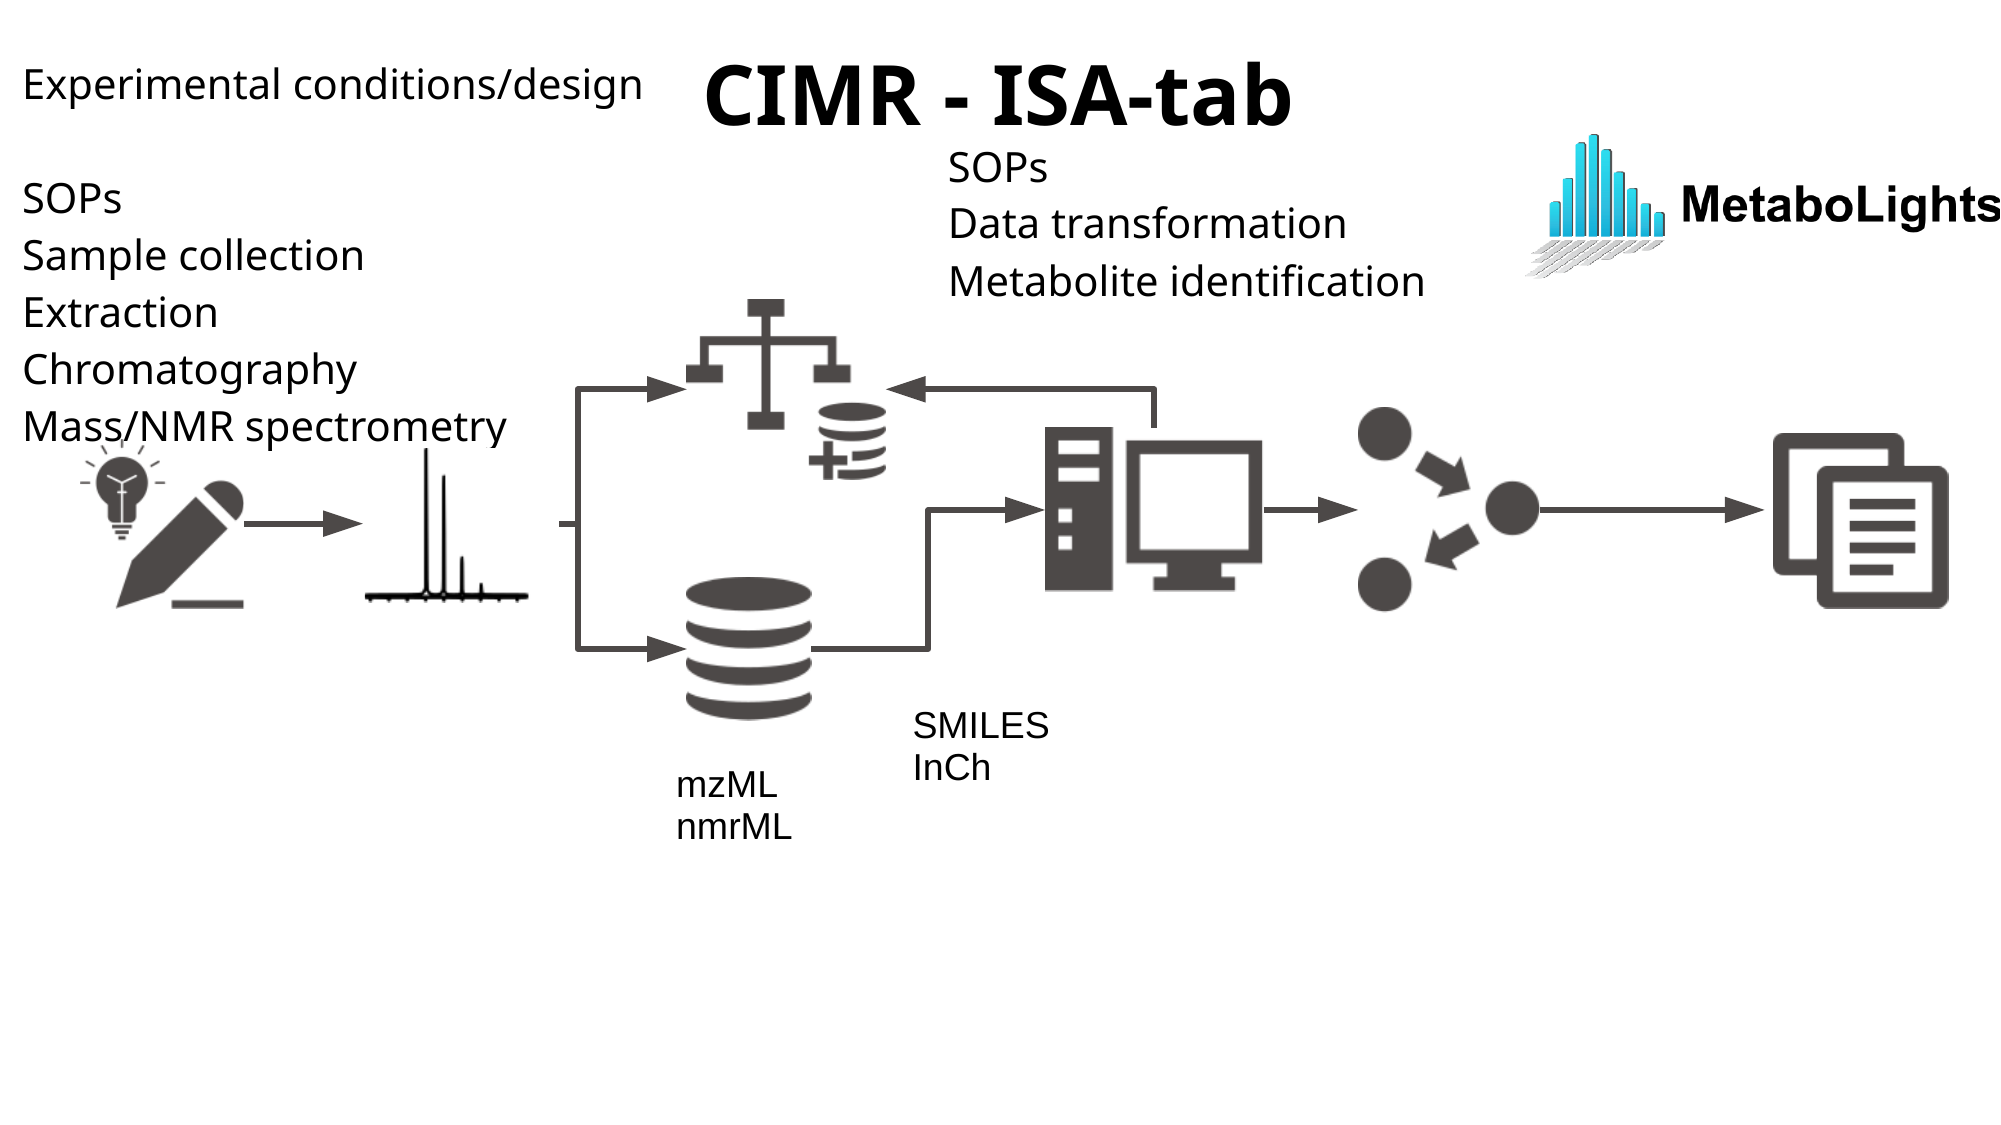

CIMR - ISA-tab
Experimental conditions/design
SOPs
Sample collection
Extraction
Chromatography
Mass/NMR spectrometry
SOPs
Data transformation
Metabolite identification
SMILES
InCh
mzML
nmrML